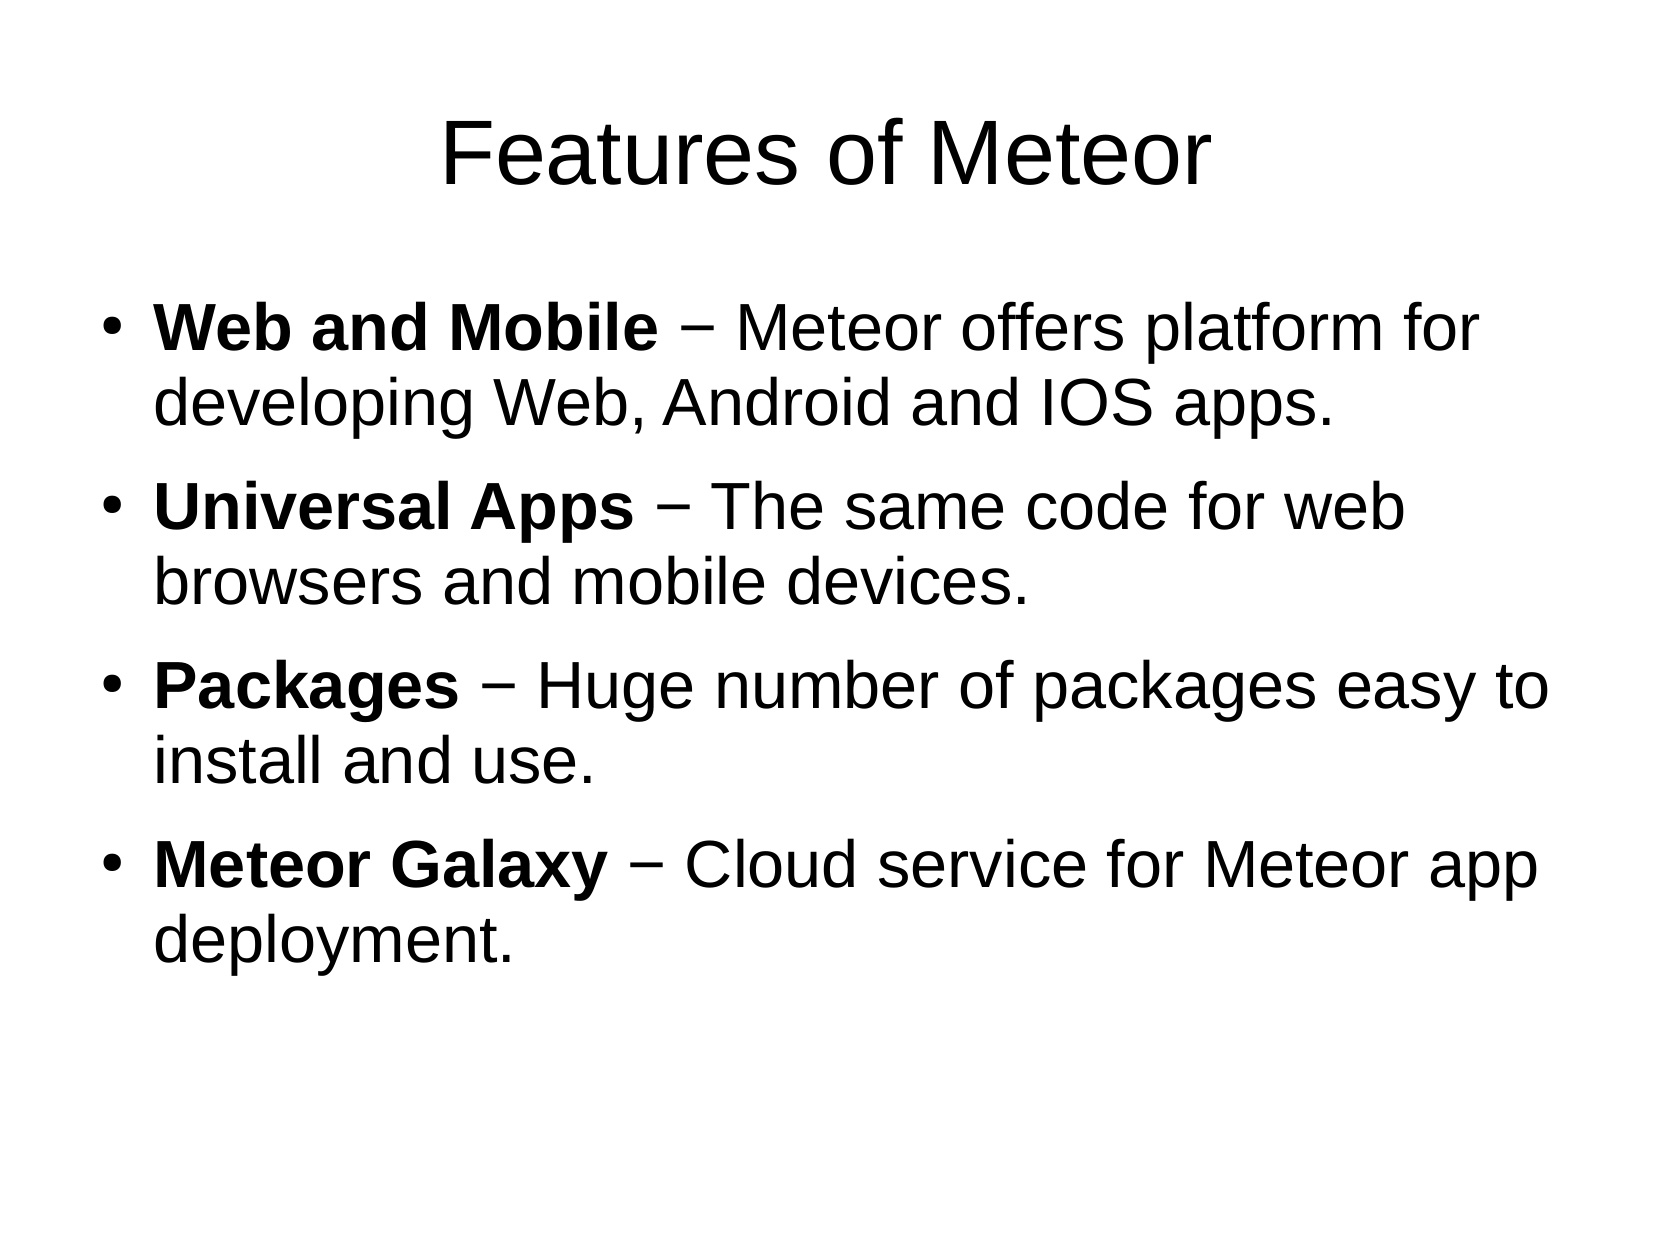

# Features of Meteor
Web and Mobile − Meteor offers platform for developing Web, Android and IOS apps.
Universal Apps − The same code for web browsers and mobile devices.
Packages − Huge number of packages easy to install and use.
Meteor Galaxy − Cloud service for Meteor app deployment.